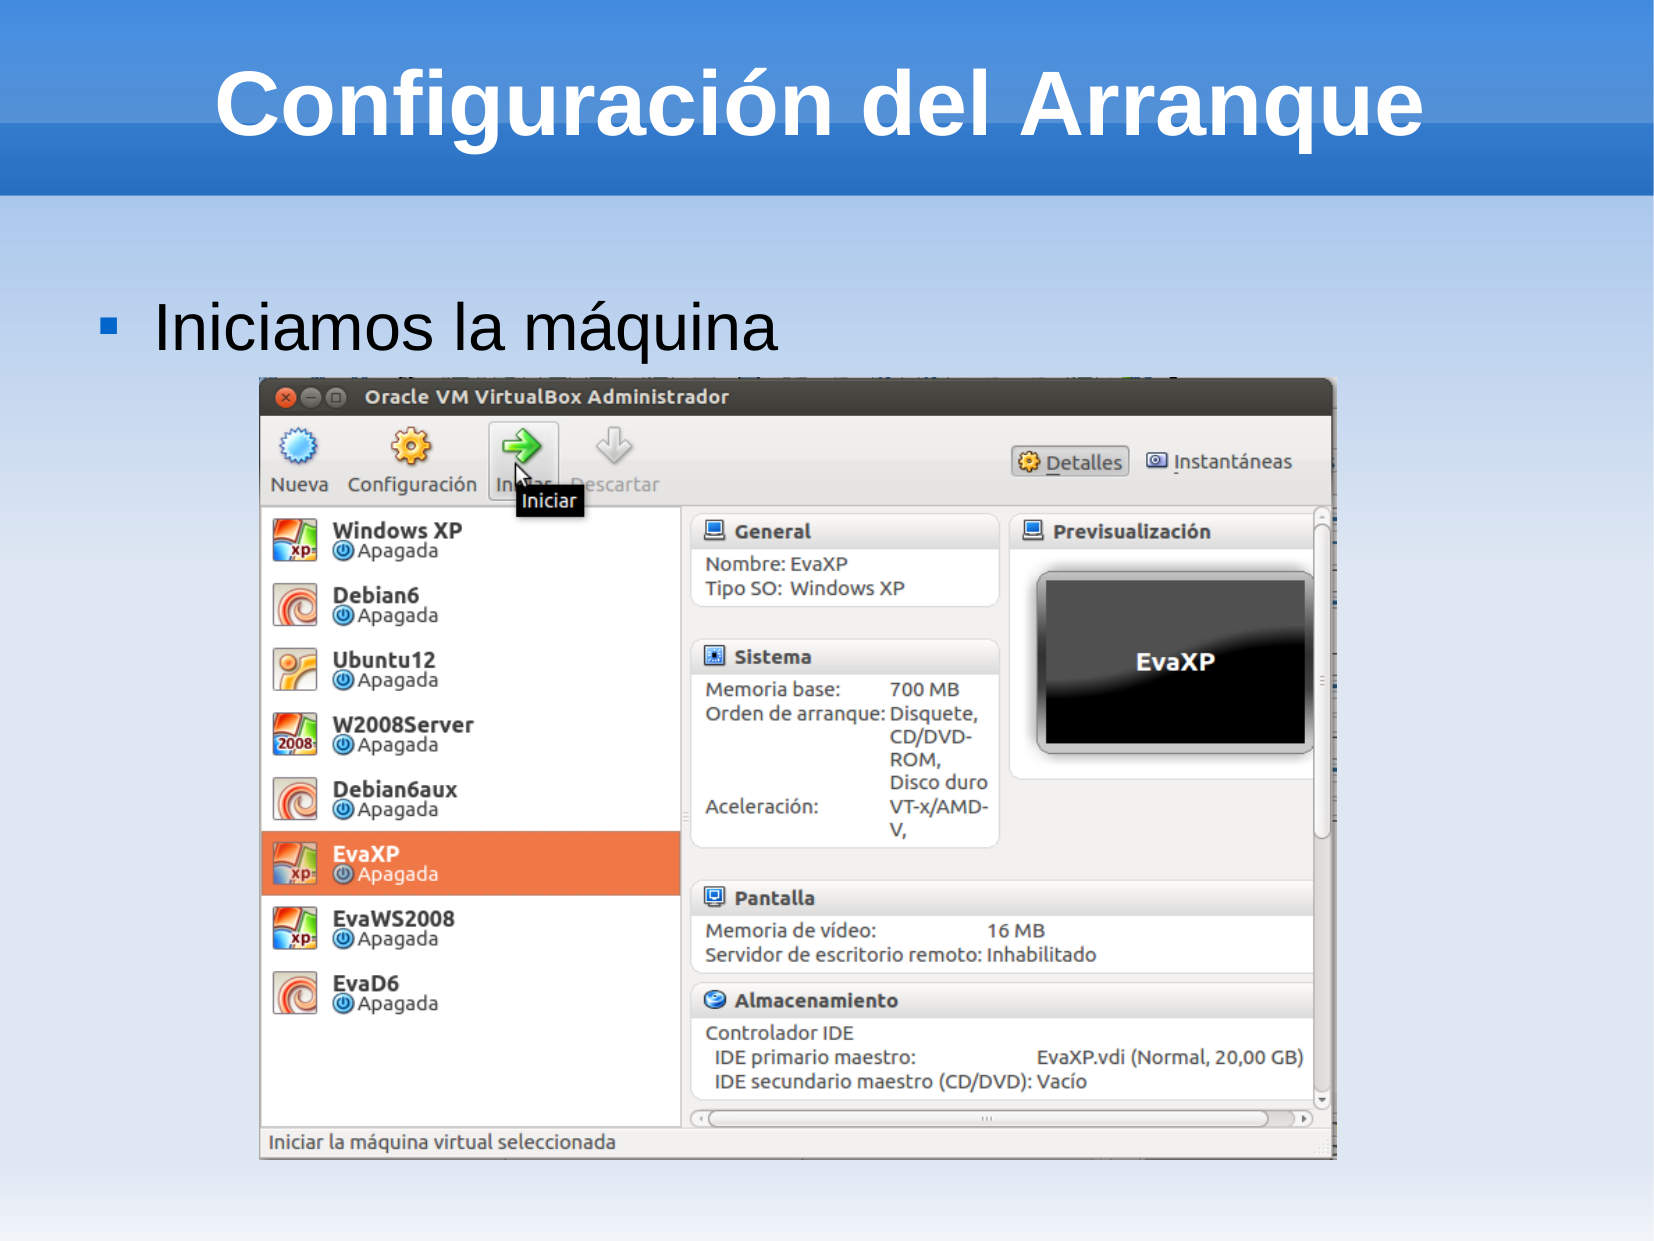

# Configuración del Arranque
Iniciamos la máquina